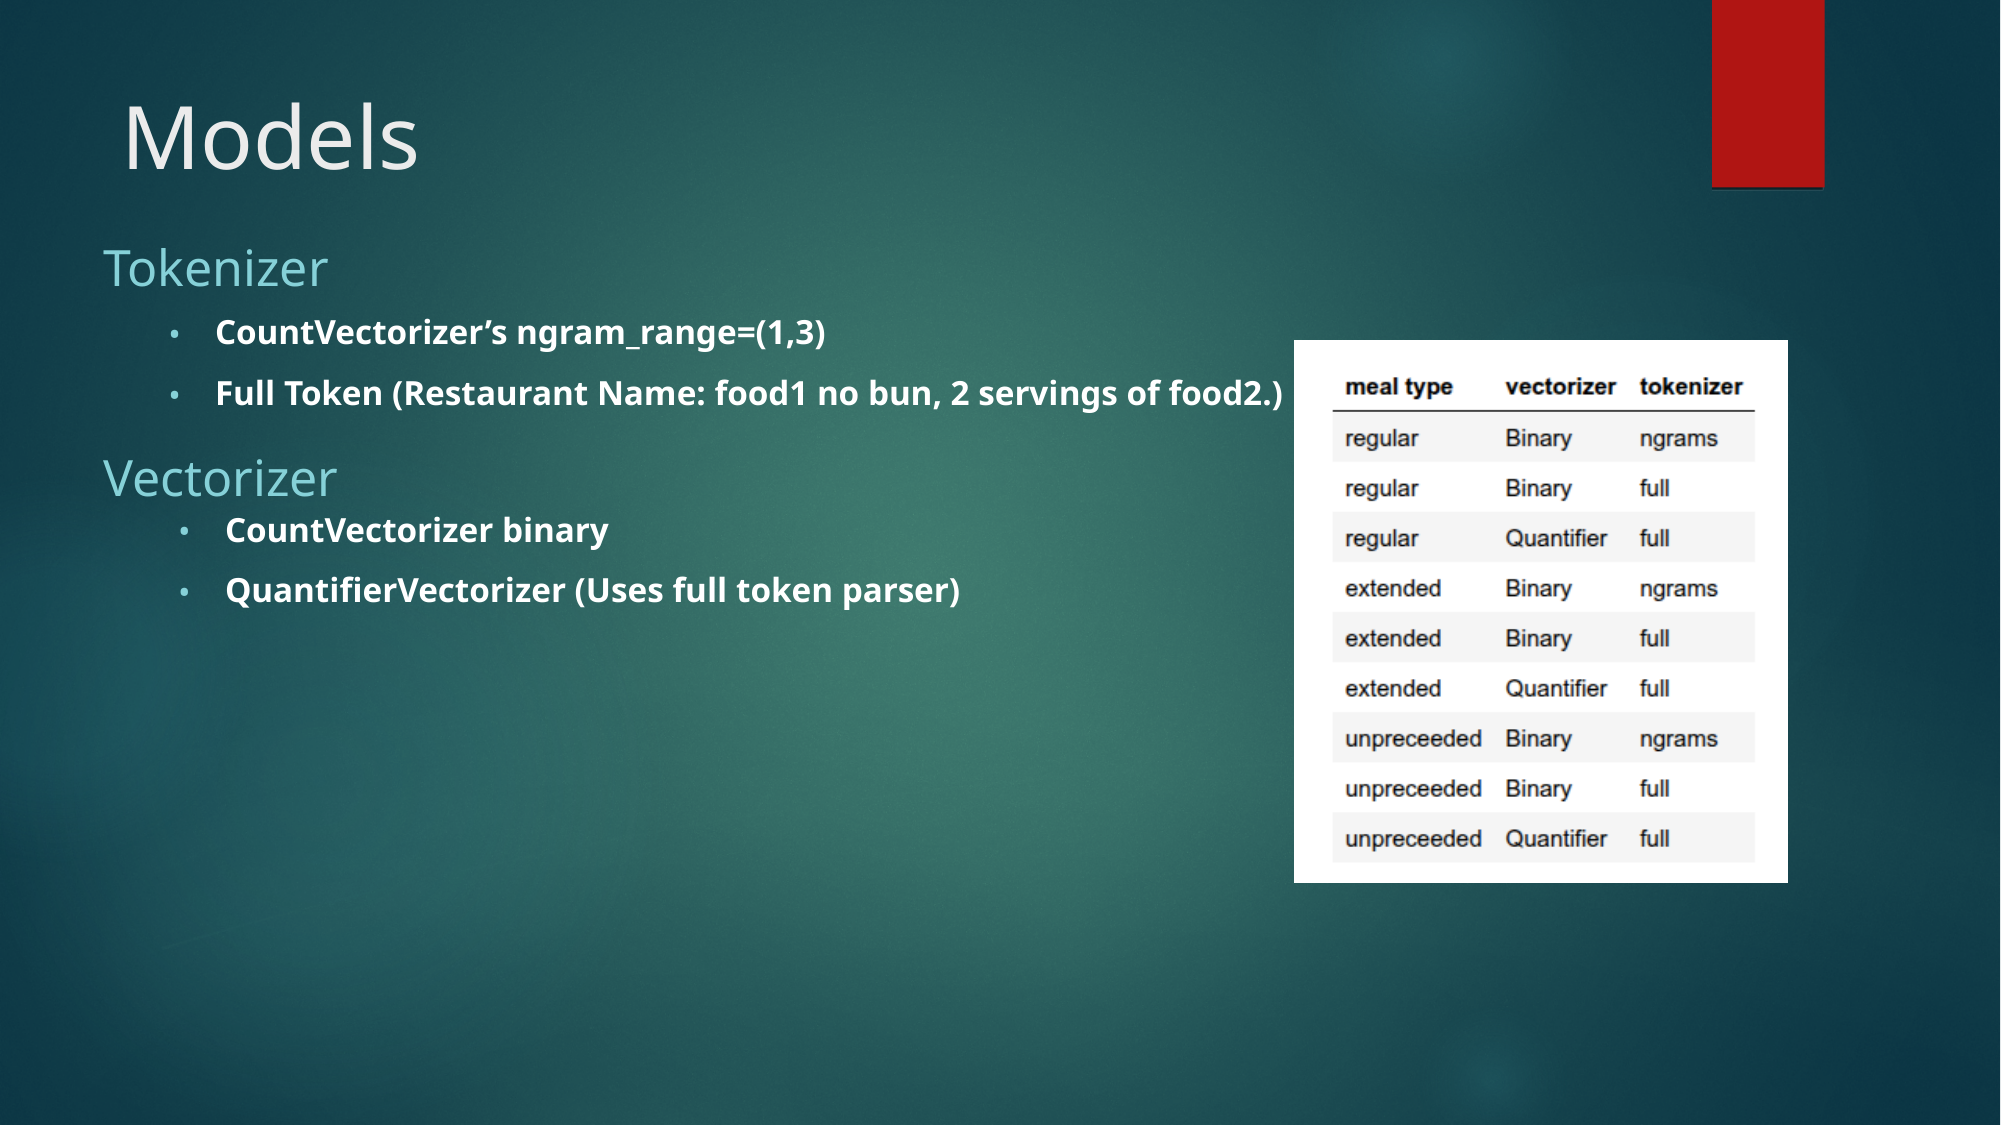

# Models
Tokenizer
CountVectorizer’s ngram_range=(1,3)
Full Token (Restaurant Name: food1 no bun, 2 servings of food2.)
Vectorizer
CountVectorizer binary
QuantifierVectorizer (Uses full token parser)